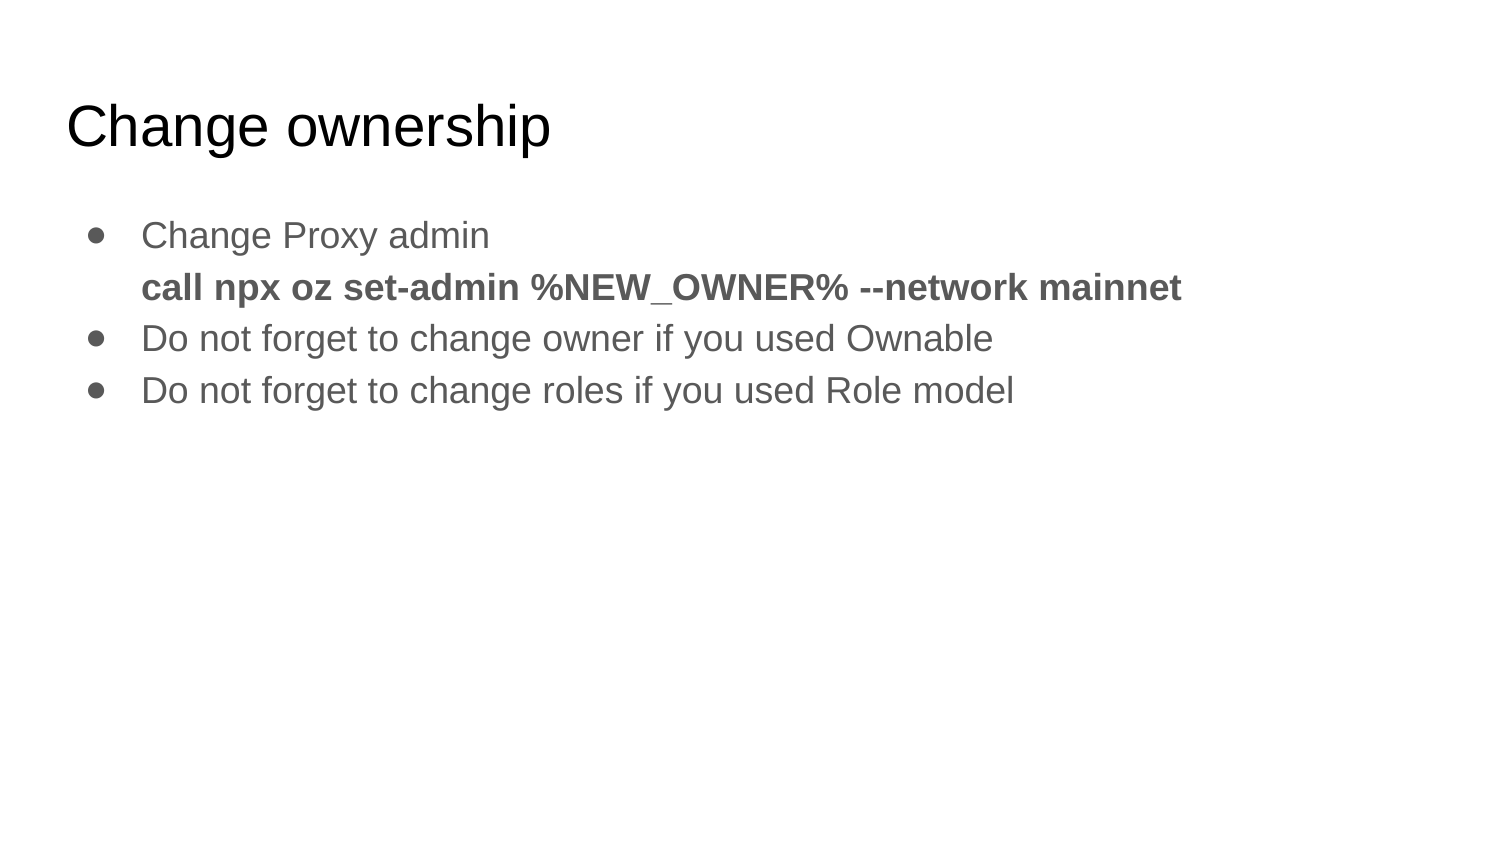

# Change ownership
Change Proxy admin
call npx oz set-admin %NEW_OWNER% --network mainnet
Do not forget to change owner if you used Ownable
Do not forget to change roles if you used Role model